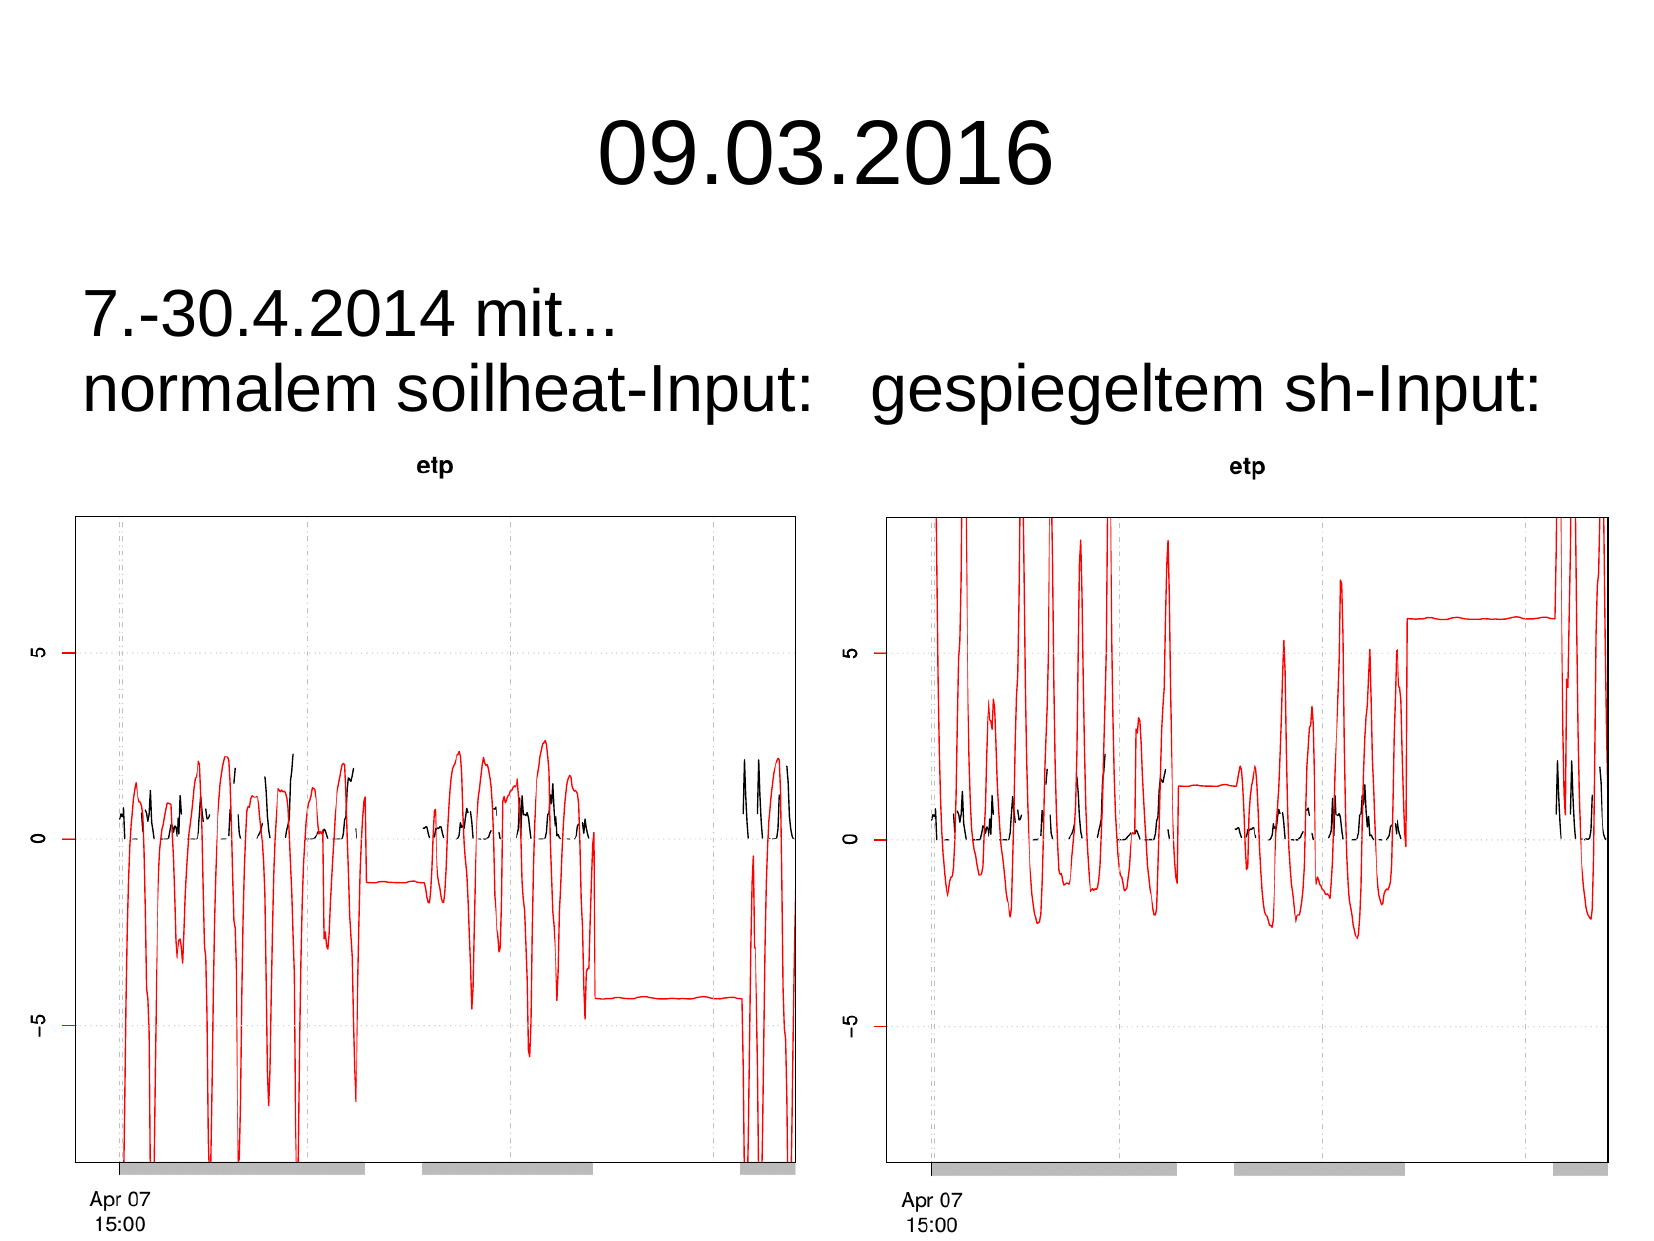

# 09.03.2016
7.-30.4.2014 mit...
normalem soilheat-Input: gespiegeltem sh-Input: